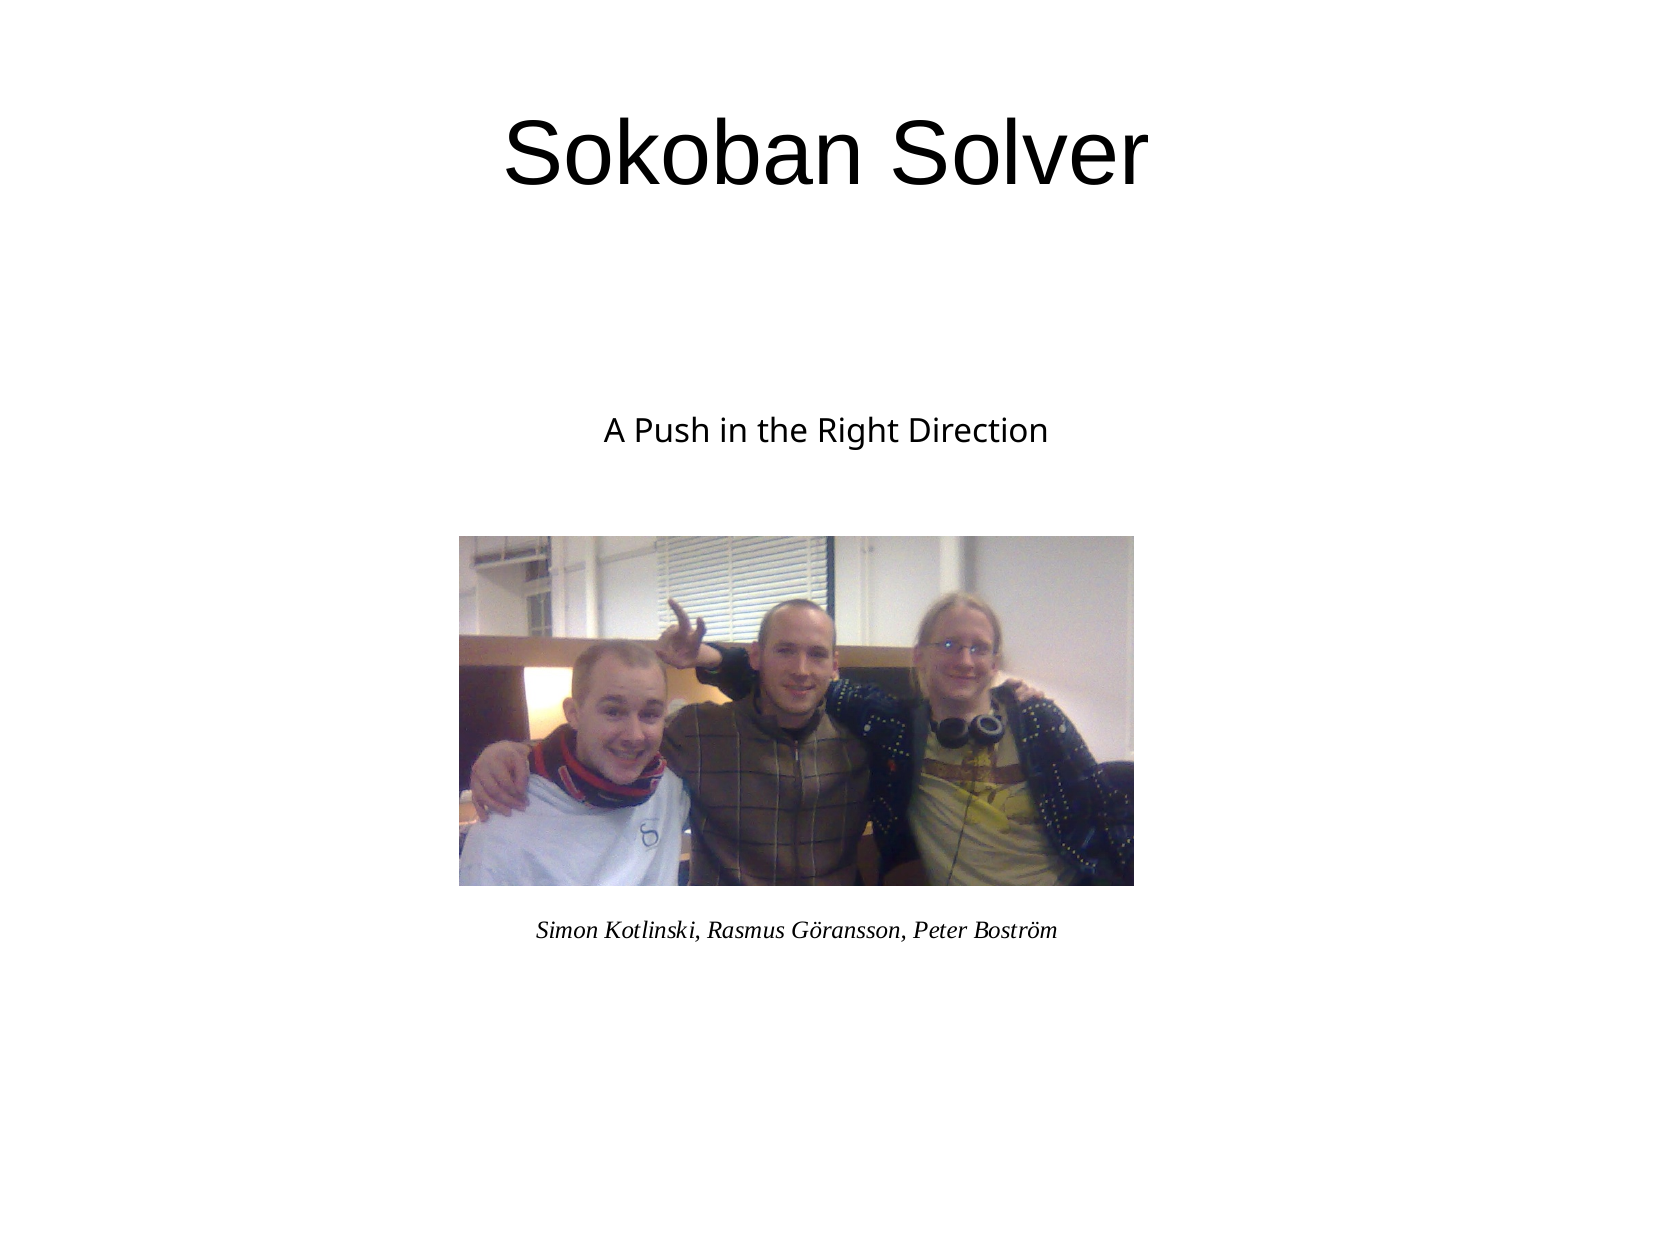

# Sokoban Solver
A Push in the Right Direction